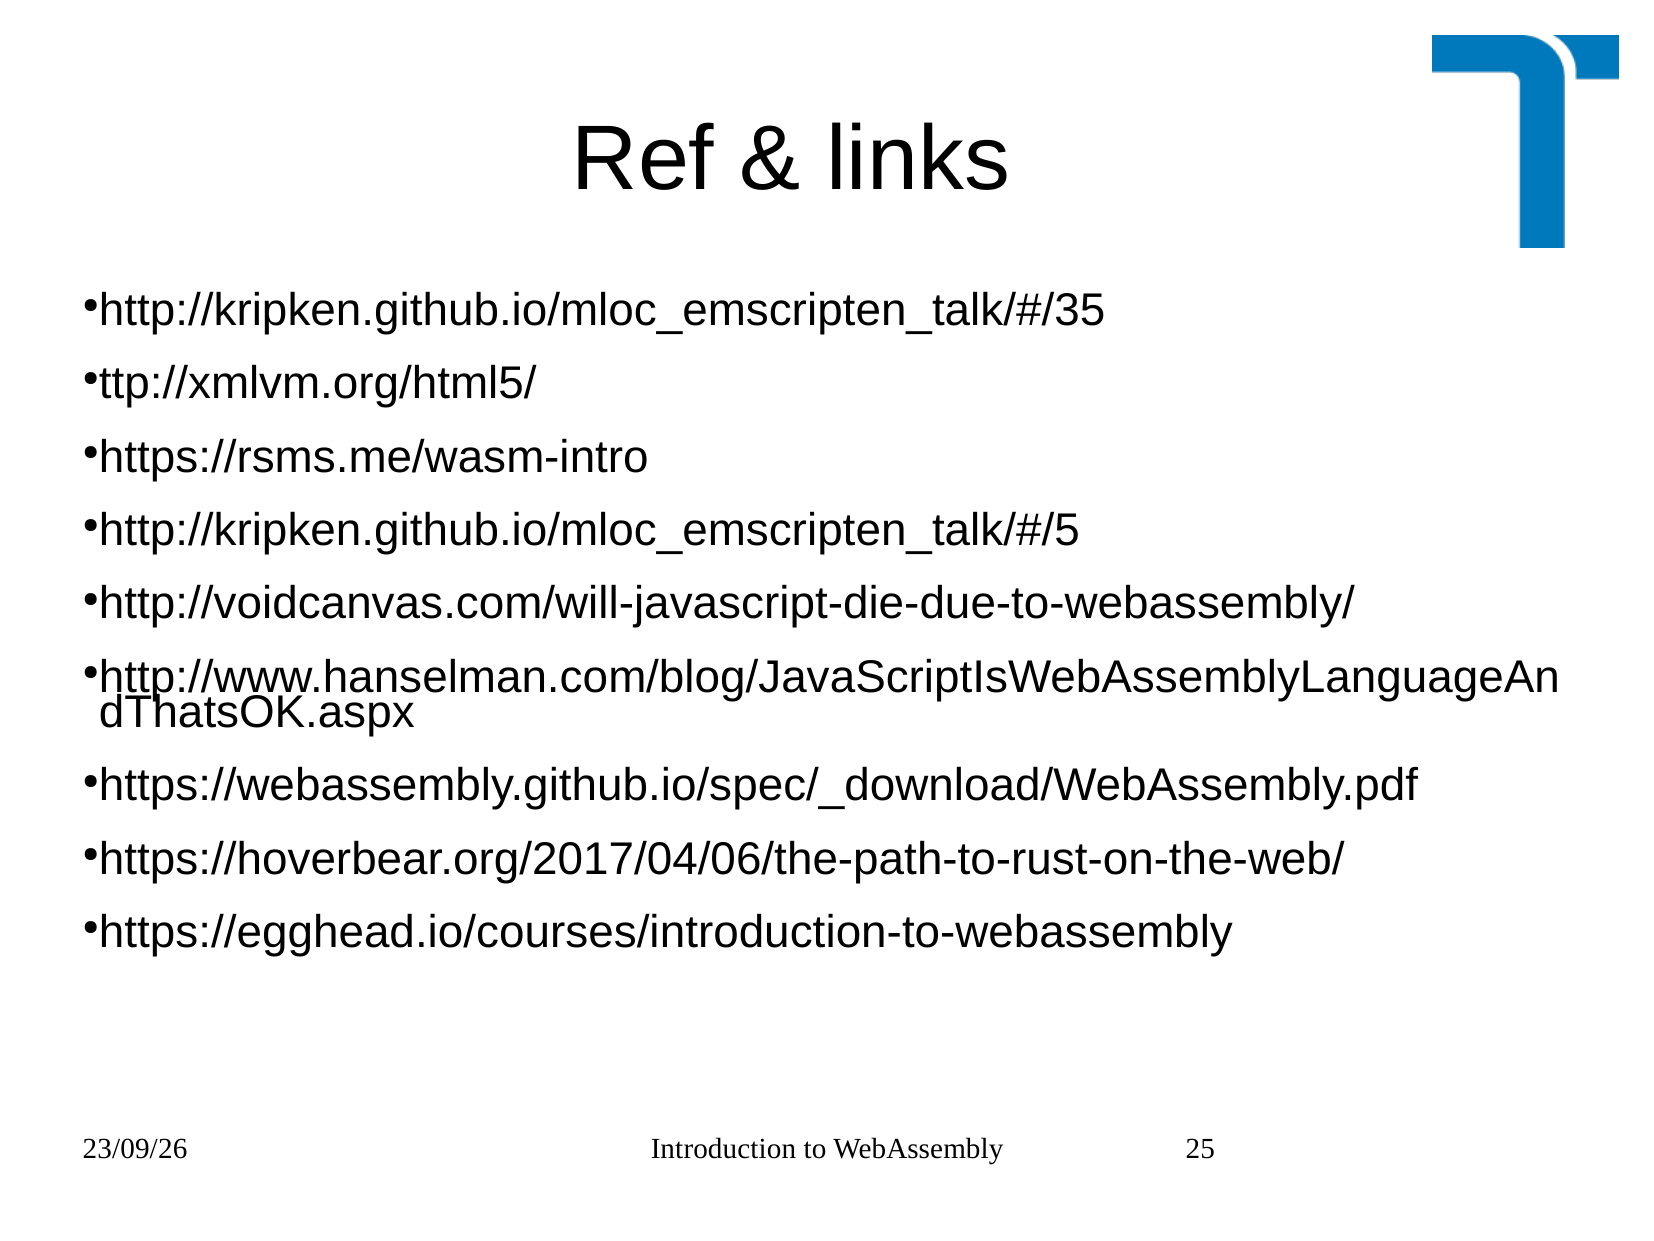

# Ref & links
http://kripken.github.io/mloc_emscripten_talk/#/35
ttp://xmlvm.org/html5/
https://rsms.me/wasm-intro
http://kripken.github.io/mloc_emscripten_talk/#/5
http://voidcanvas.com/will-javascript-die-due-to-webassembly/
http://www.hanselman.com/blog/JavaScriptIsWebAssemblyLanguageAndThatsOK.aspx
https://webassembly.github.io/spec/_download/WebAssembly.pdf
https://hoverbear.org/2017/04/06/the-path-to-rust-on-the-web/
https://egghead.io/courses/introduction-to-webassembly
Introduction to WebAssembly